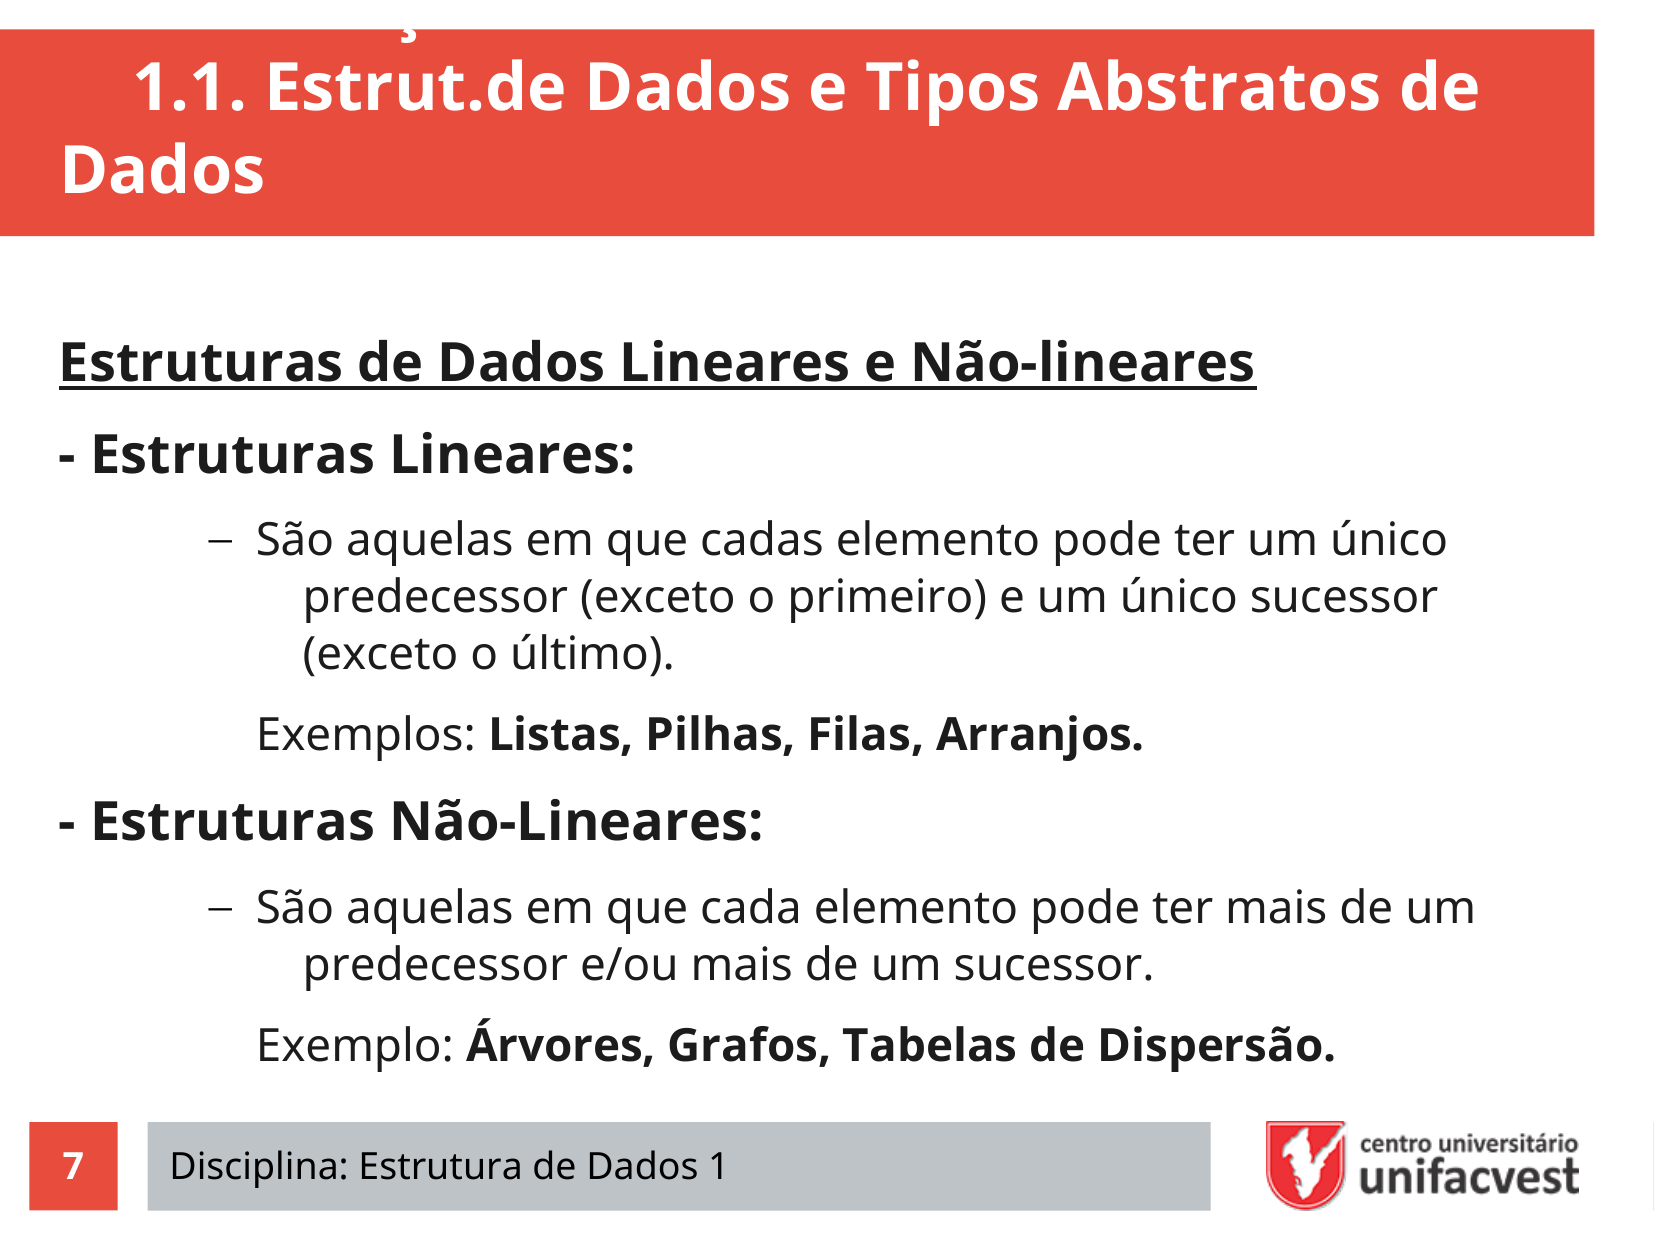

# 1. Introdução 1.1. Estrut.de Dados e Tipos Abstratos de Dados
Estruturas de Dados Lineares e Não-lineares
- Estruturas Lineares:
São aquelas em que cadas elemento pode ter um único predecessor (exceto o primeiro) e um único sucessor (exceto o último).
Exemplos: Listas, Pilhas, Filas, Arranjos.
- Estruturas Não-Lineares:
São aquelas em que cada elemento pode ter mais de um predecessor e/ou mais de um sucessor.
Exemplo: Árvores, Grafos, Tabelas de Dispersão.
7
Disciplina: Estrutura de Dados 1